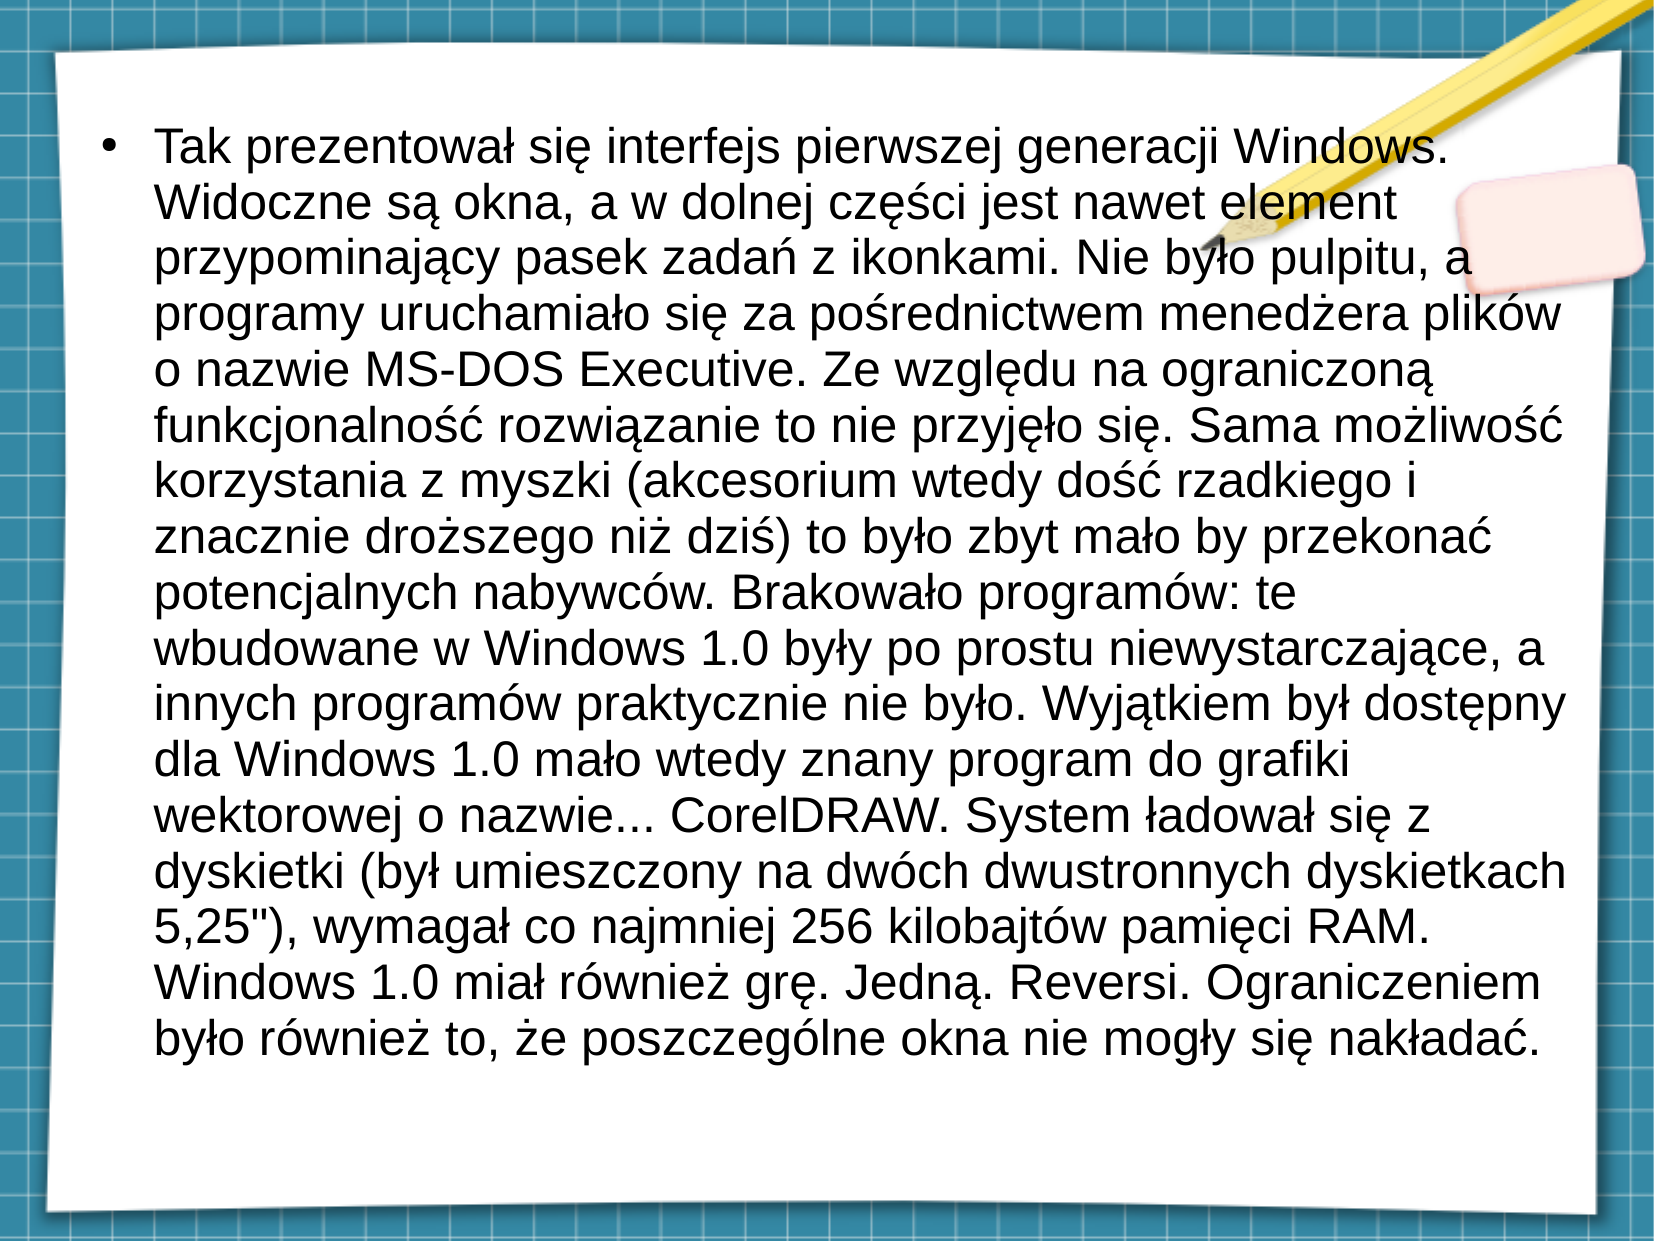

# Tak prezentował się interfejs pierwszej generacji Windows. Widoczne są okna, a w dolnej części jest nawet element przypominający pasek zadań z ikonkami. Nie było pulpitu, a programy uruchamiało się za pośrednictwem menedżera plików o nazwie MS-DOS Executive. Ze względu na ograniczoną funkcjonalność rozwiązanie to nie przyjęło się. Sama możliwość korzystania z myszki (akcesorium wtedy dość rzadkiego i znacznie droższego niż dziś) to było zbyt mało by przekonać potencjalnych nabywców. Brakowało programów: te wbudowane w Windows 1.0 były po prostu niewystarczające, a innych programów praktycznie nie było. Wyjątkiem był dostępny dla Windows 1.0 mało wtedy znany program do grafiki wektorowej o nazwie... CorelDRAW. System ładował się z dyskietki (był umieszczony na dwóch dwustronnych dyskietkach 5,25"), wymagał co najmniej 256 kilobajtów pamięci RAM. Windows 1.0 miał również grę. Jedną. Reversi. Ograniczeniem było również to, że poszczególne okna nie mogły się nakładać.